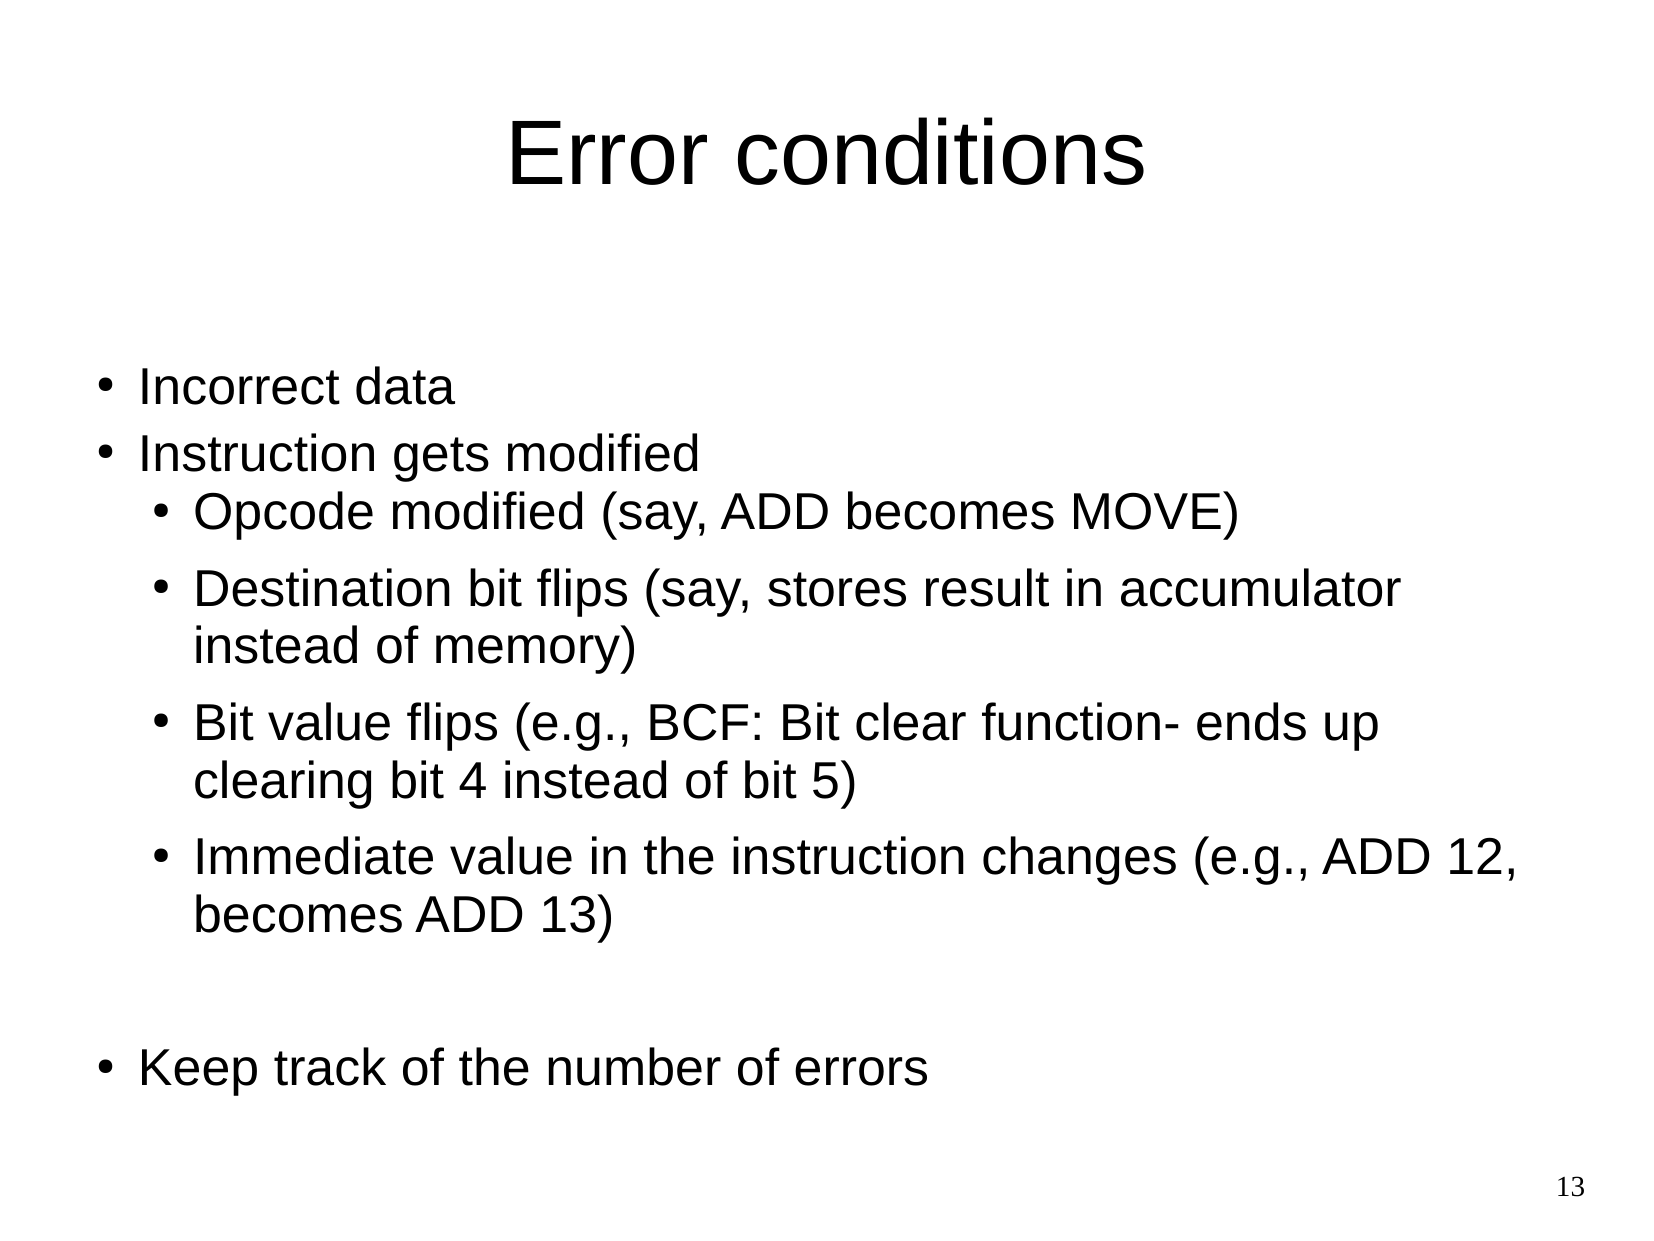

# Error conditions
Incorrect data
Instruction gets modified
Opcode modified (say, ADD becomes MOVE)
Destination bit flips (say, stores result in accumulator instead of memory)
Bit value flips (e.g., BCF: Bit clear function- ends up clearing bit 4 instead of bit 5)
Immediate value in the instruction changes (e.g., ADD 12, becomes ADD 13)
Keep track of the number of errors
13